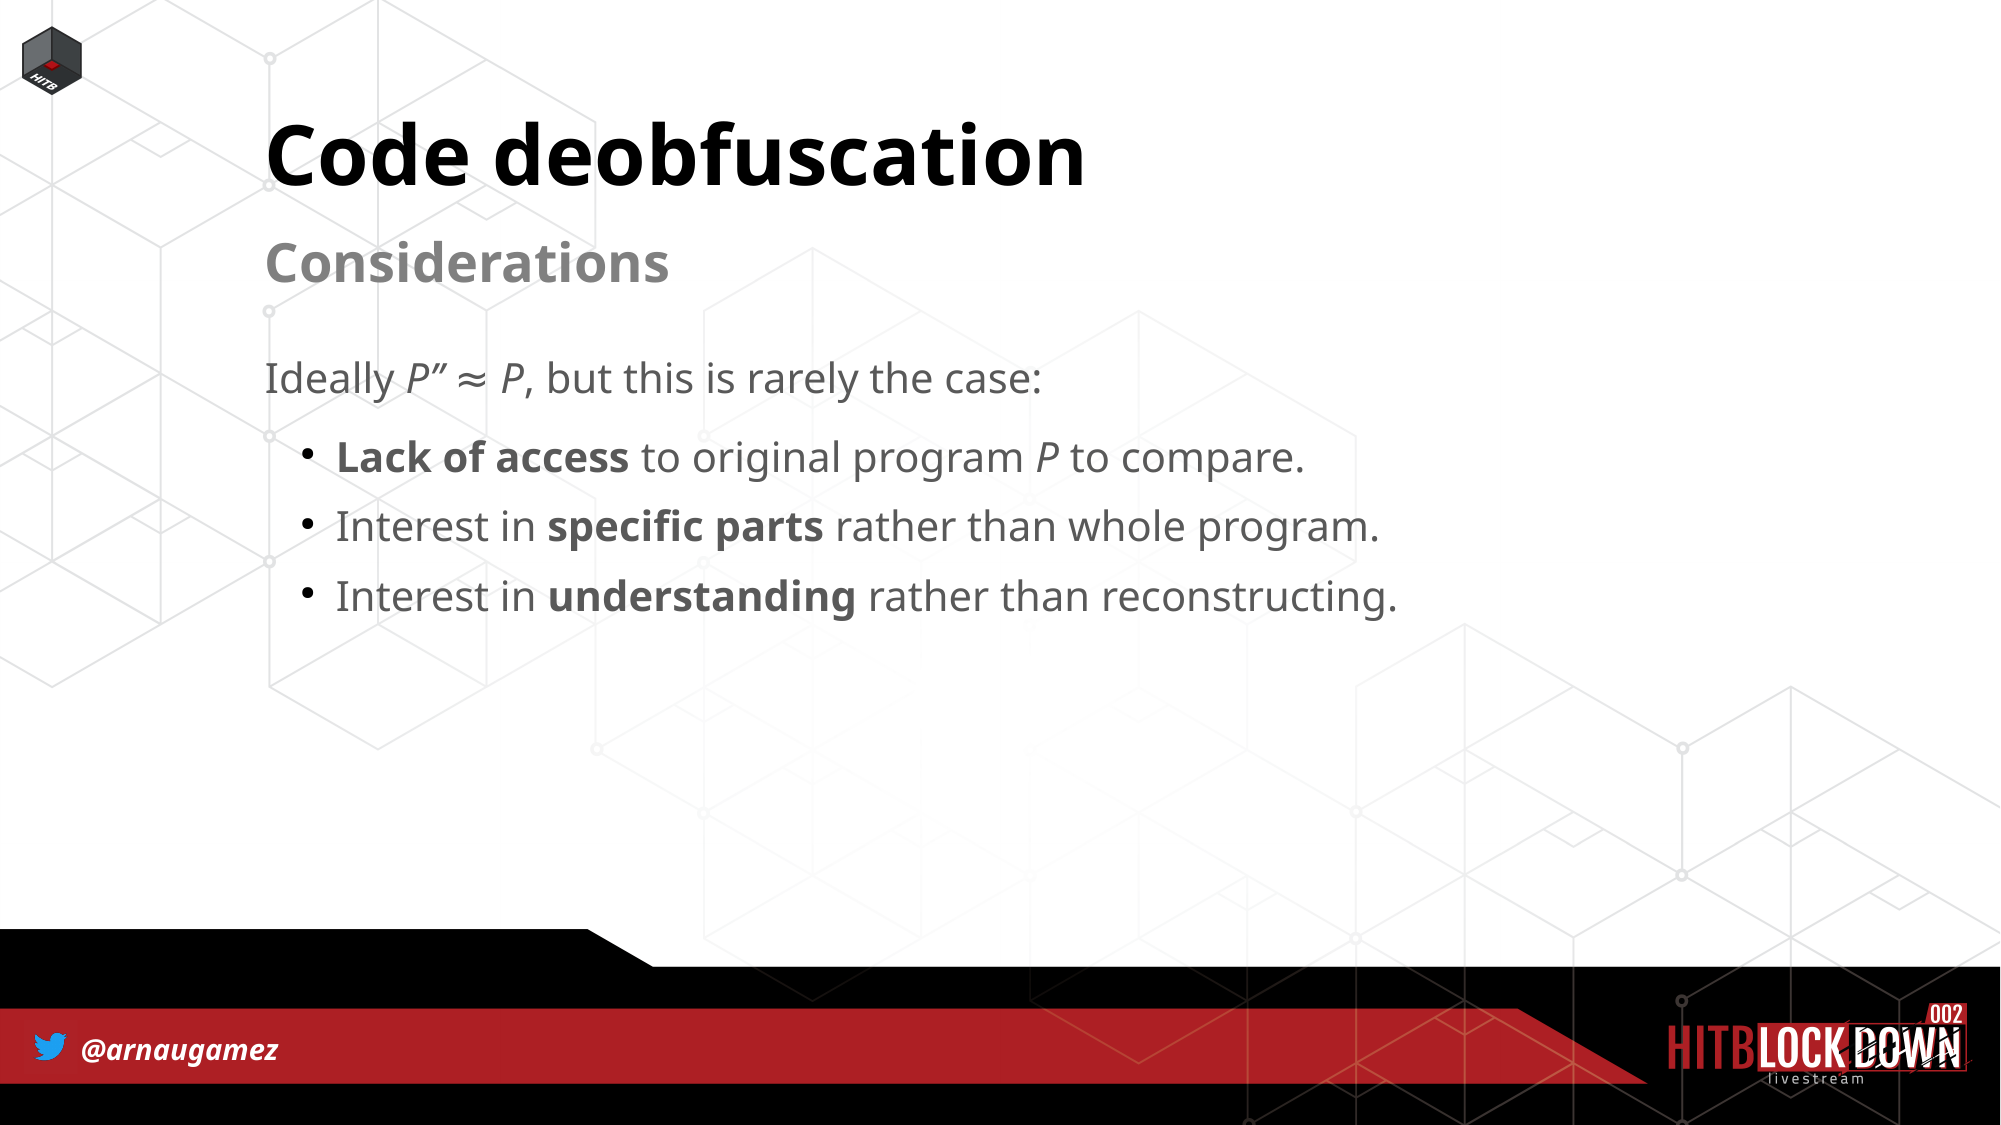

# Code deobfuscation
Considerations
Ideally P’’ ≈ P, but this is rarely the case:
Lack of access to original program P to compare.
Interest in specific parts rather than whole program.
Interest in understanding rather than reconstructing.